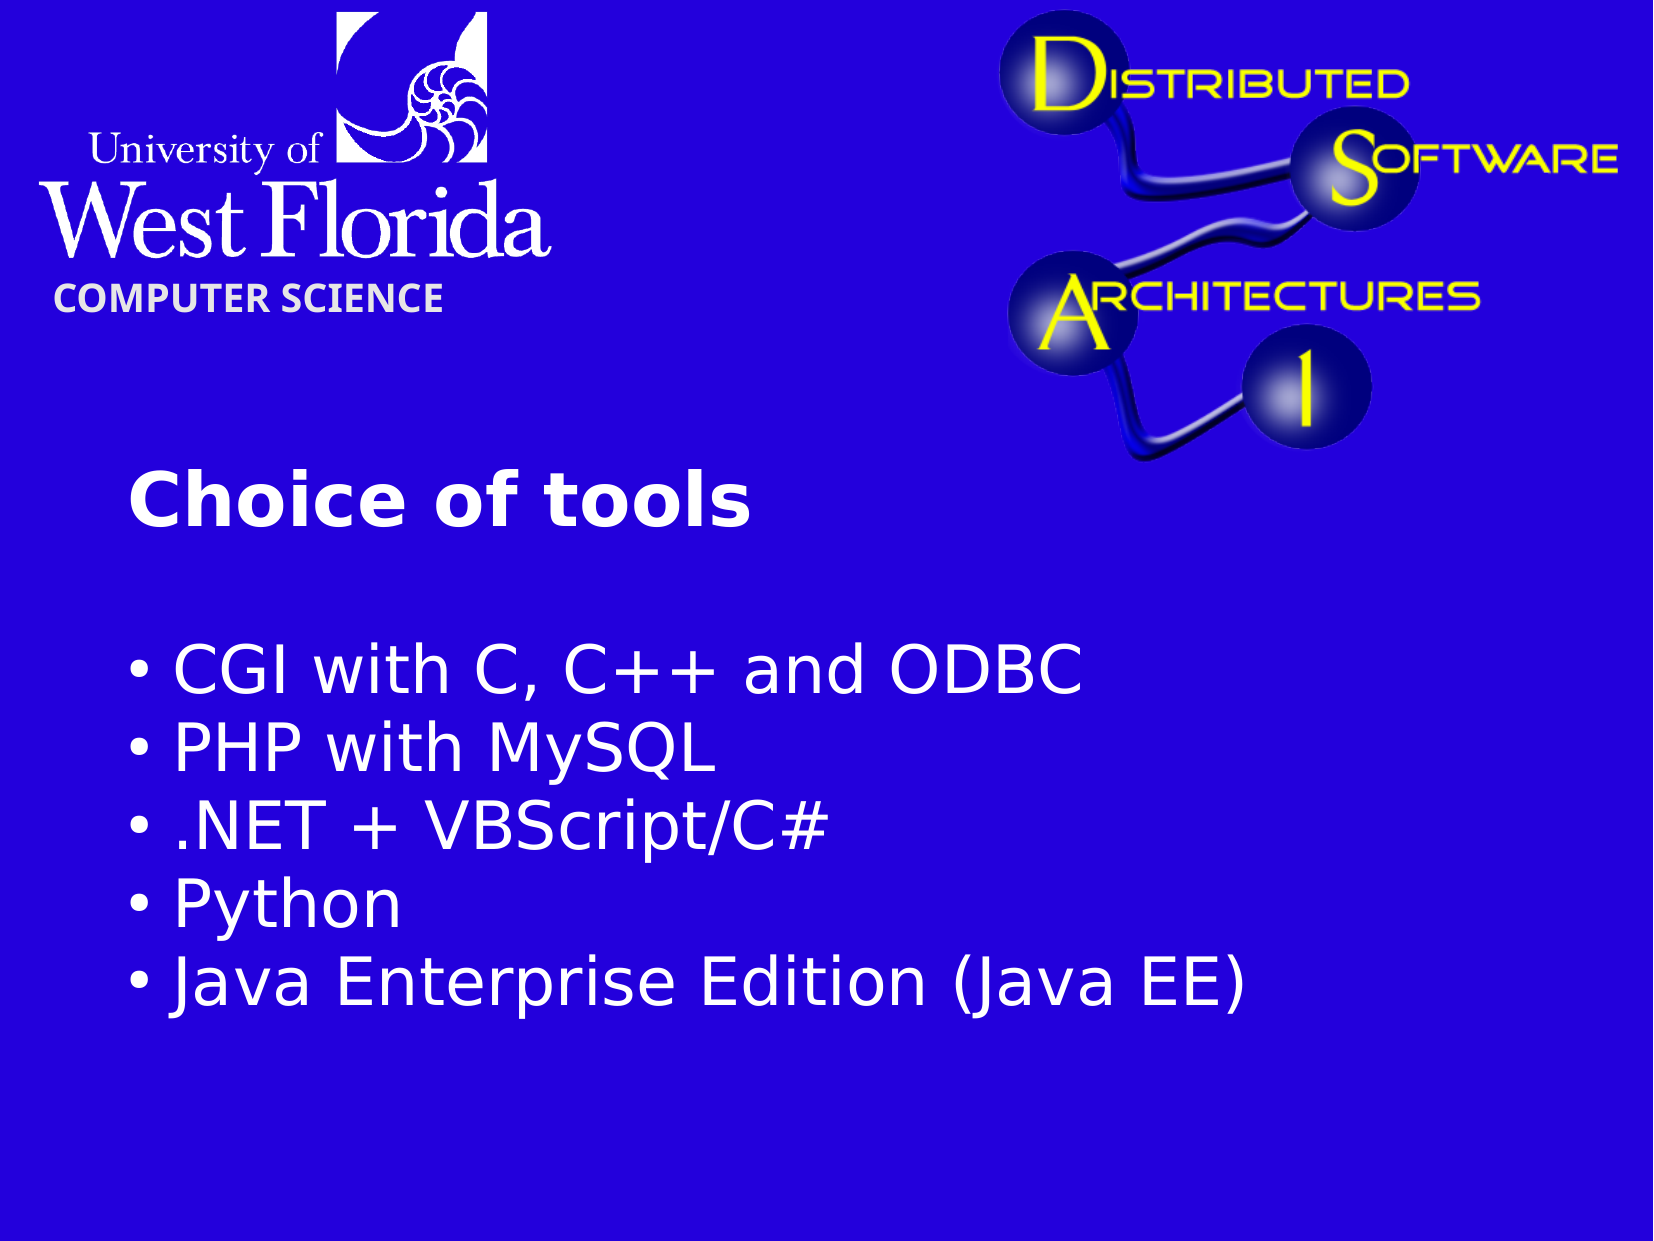

COMPUTER SCIENCE
Choice of tools
 CGI with C, C++ and ODBC
 PHP with MySQL
 .NET + VBScript/C#
 Python
 Java Enterprise Edition (Java EE)